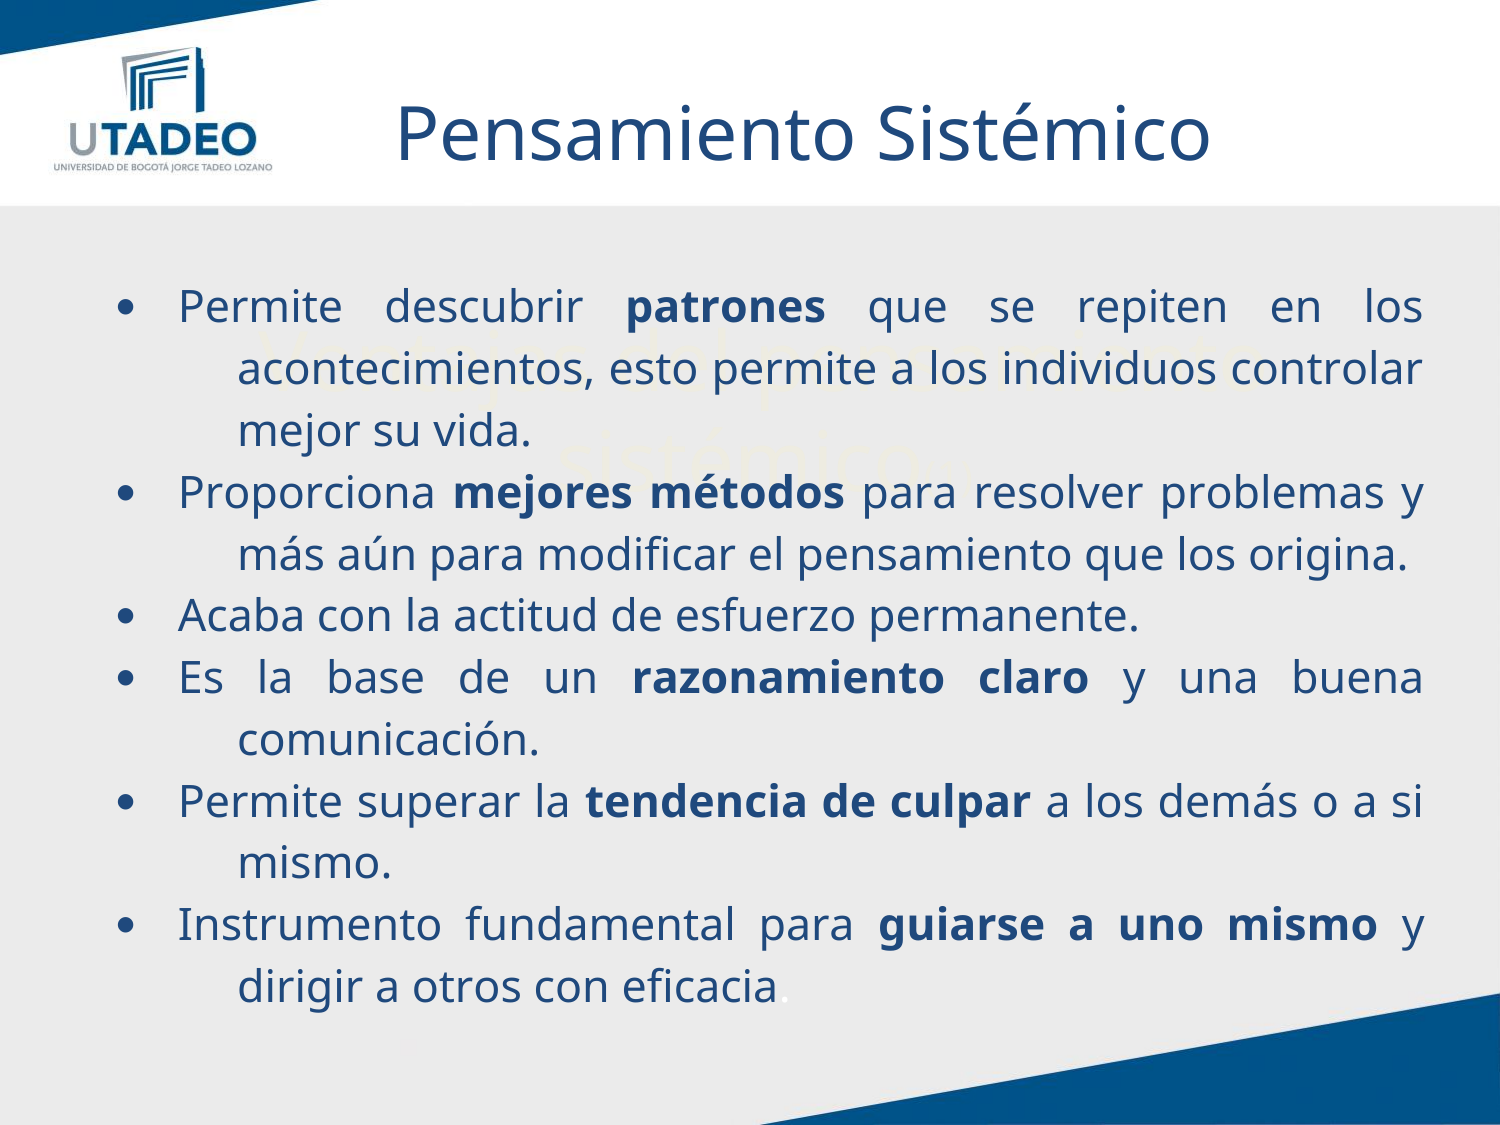

Pensamiento Sistémico
Permite descubrir patrones que se repiten en los acontecimientos, esto permite a los individuos controlar mejor su vida.
Proporciona mejores métodos para resolver problemas y más aún para modificar el pensamiento que los origina.
Acaba con la actitud de esfuerzo permanente.
Es la base de un razonamiento claro y una buena comunicación.
Permite superar la tendencia de culpar a los demás o a si mismo.
Instrumento fundamental para guiarse a uno mismo y dirigir a otros con eficacia.
# Ventajas del pensamiento sistémico(1)